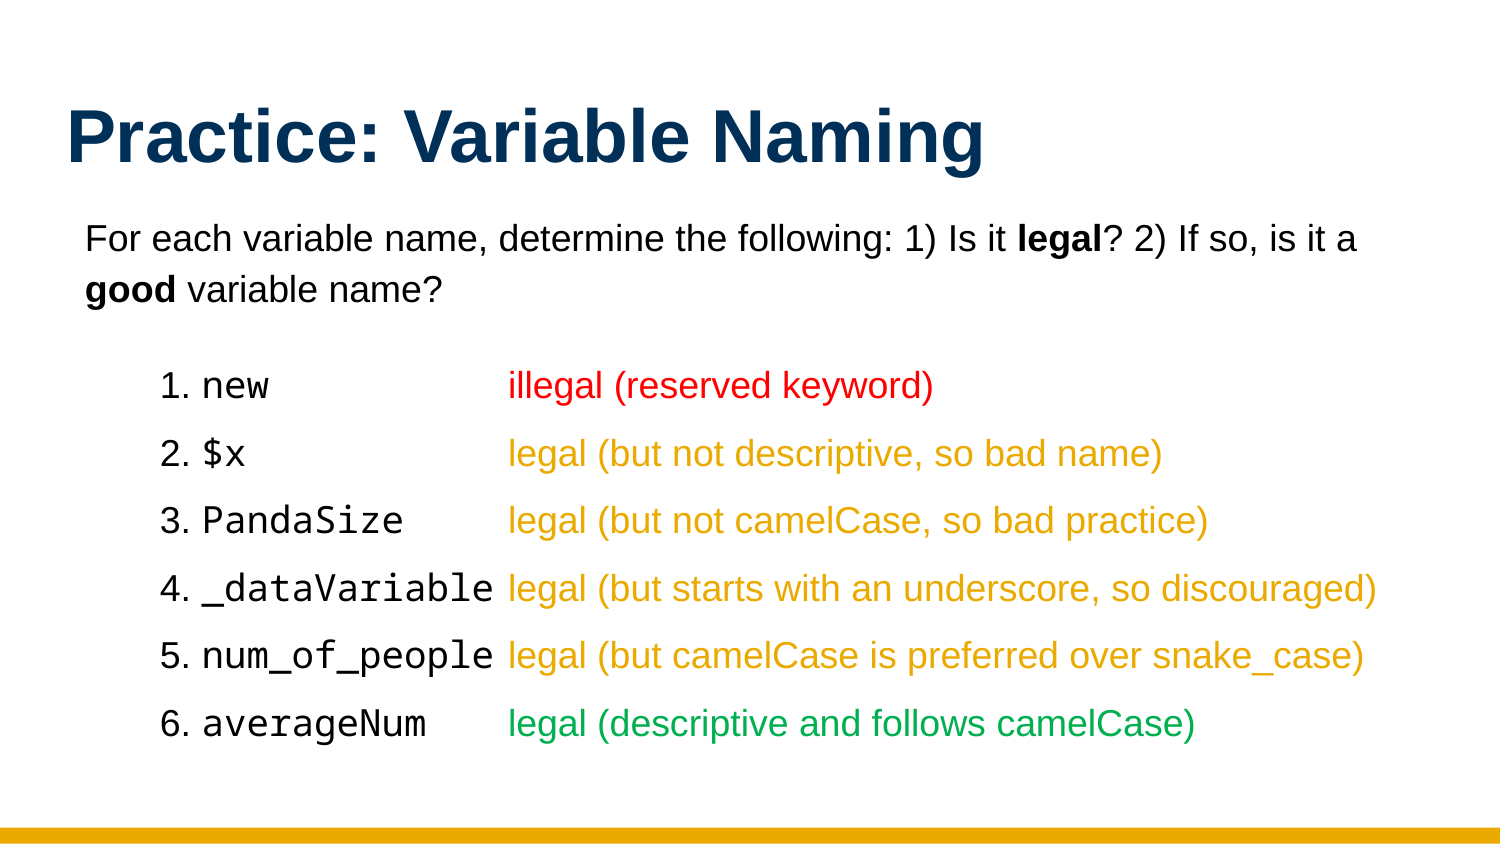

# Practice: Variable Naming
For each variable name, determine the following: 1) Is it legal? 2) If so, is it a good variable name?
1. new
2. $x
3. PandaSize
4. _dataVariable
5. num_of_people
6. averageNum
illegal (reserved keyword)
legal (but not descriptive, so bad name)
legal (but not camelCase, so bad practice)
legal (but starts with an underscore, so discouraged)
legal (but camelCase is preferred over snake_case)
legal (descriptive and follows camelCase)